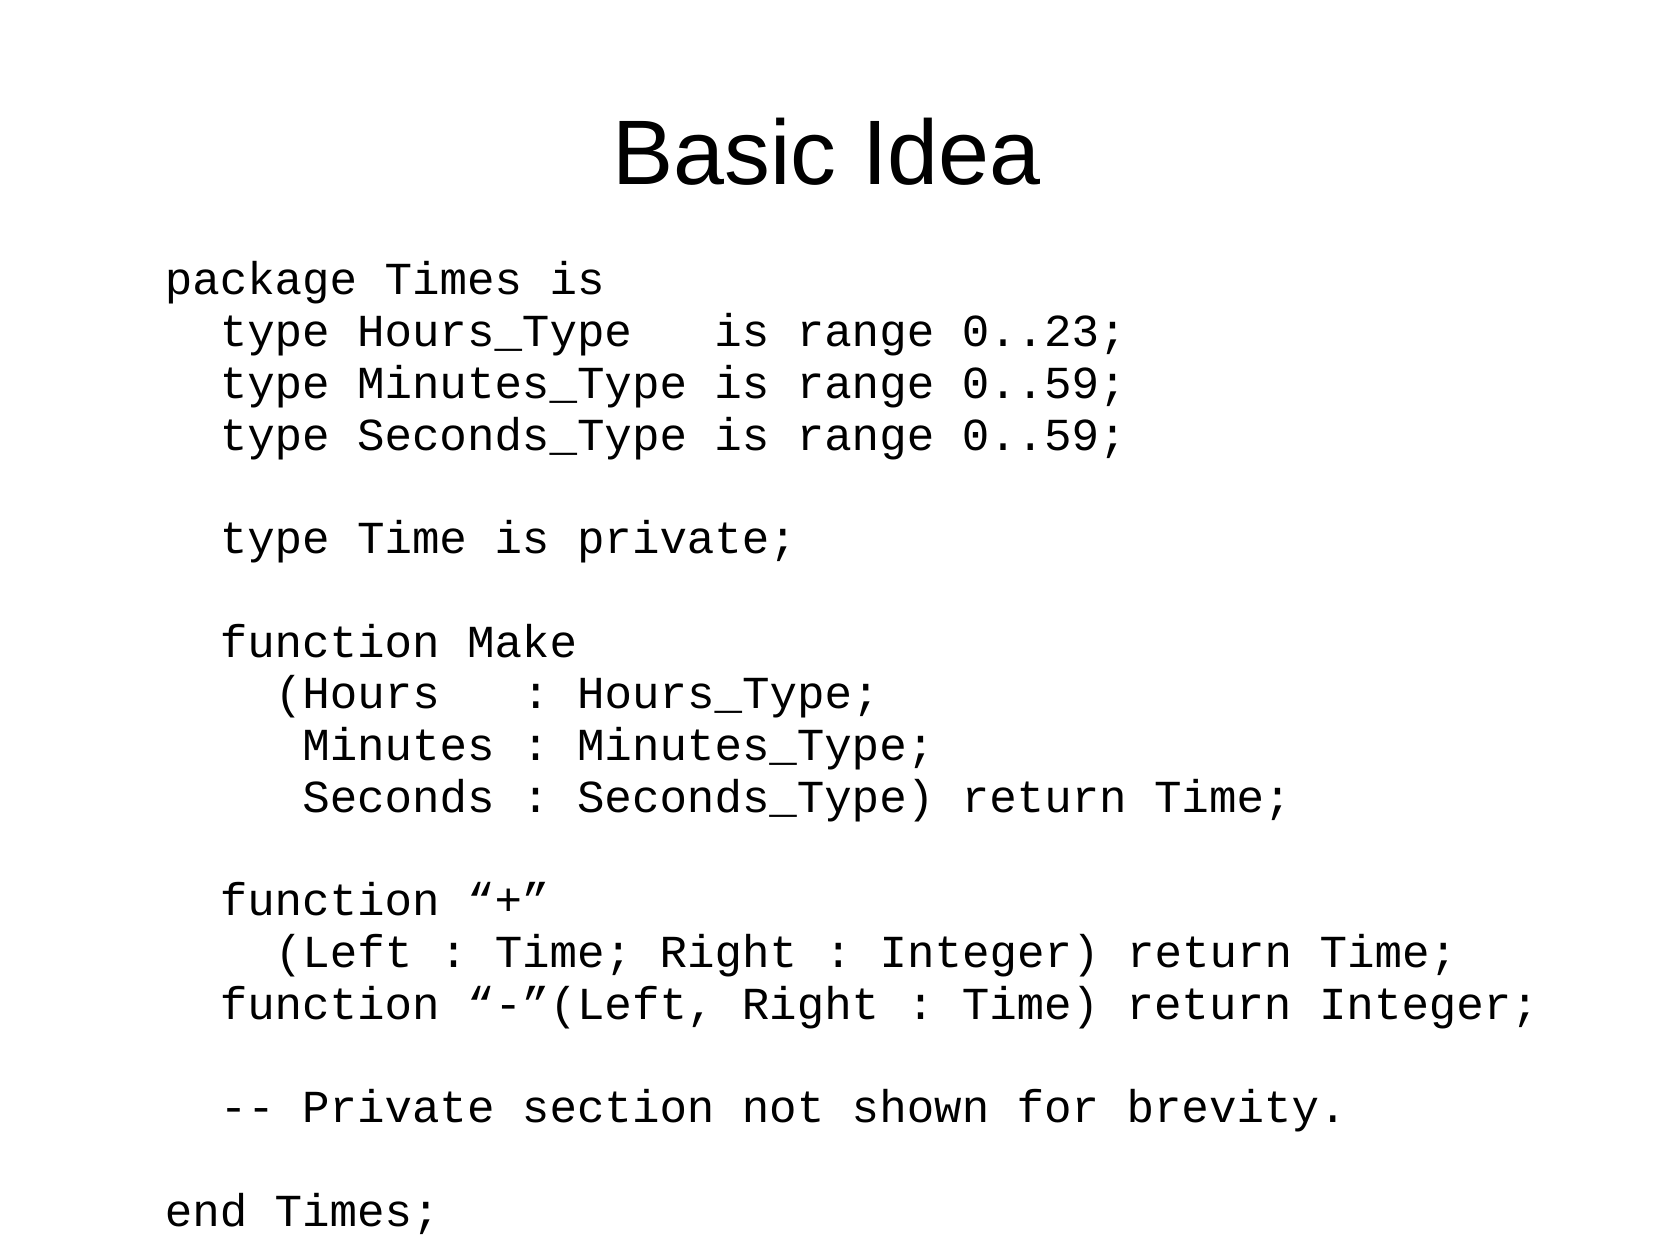

# Basic Idea
package Times is
 type Hours_Type is range 0..23;
 type Minutes_Type is range 0..59;
 type Seconds_Type is range 0..59;
 type Time is private;
 function Make
 (Hours : Hours_Type;
 Minutes : Minutes_Type;
 Seconds : Seconds_Type) return Time;
 function “+”
 (Left : Time; Right : Integer) return Time;
 function “-”(Left, Right : Time) return Integer;
 -- Private section not shown for brevity.
end Times;